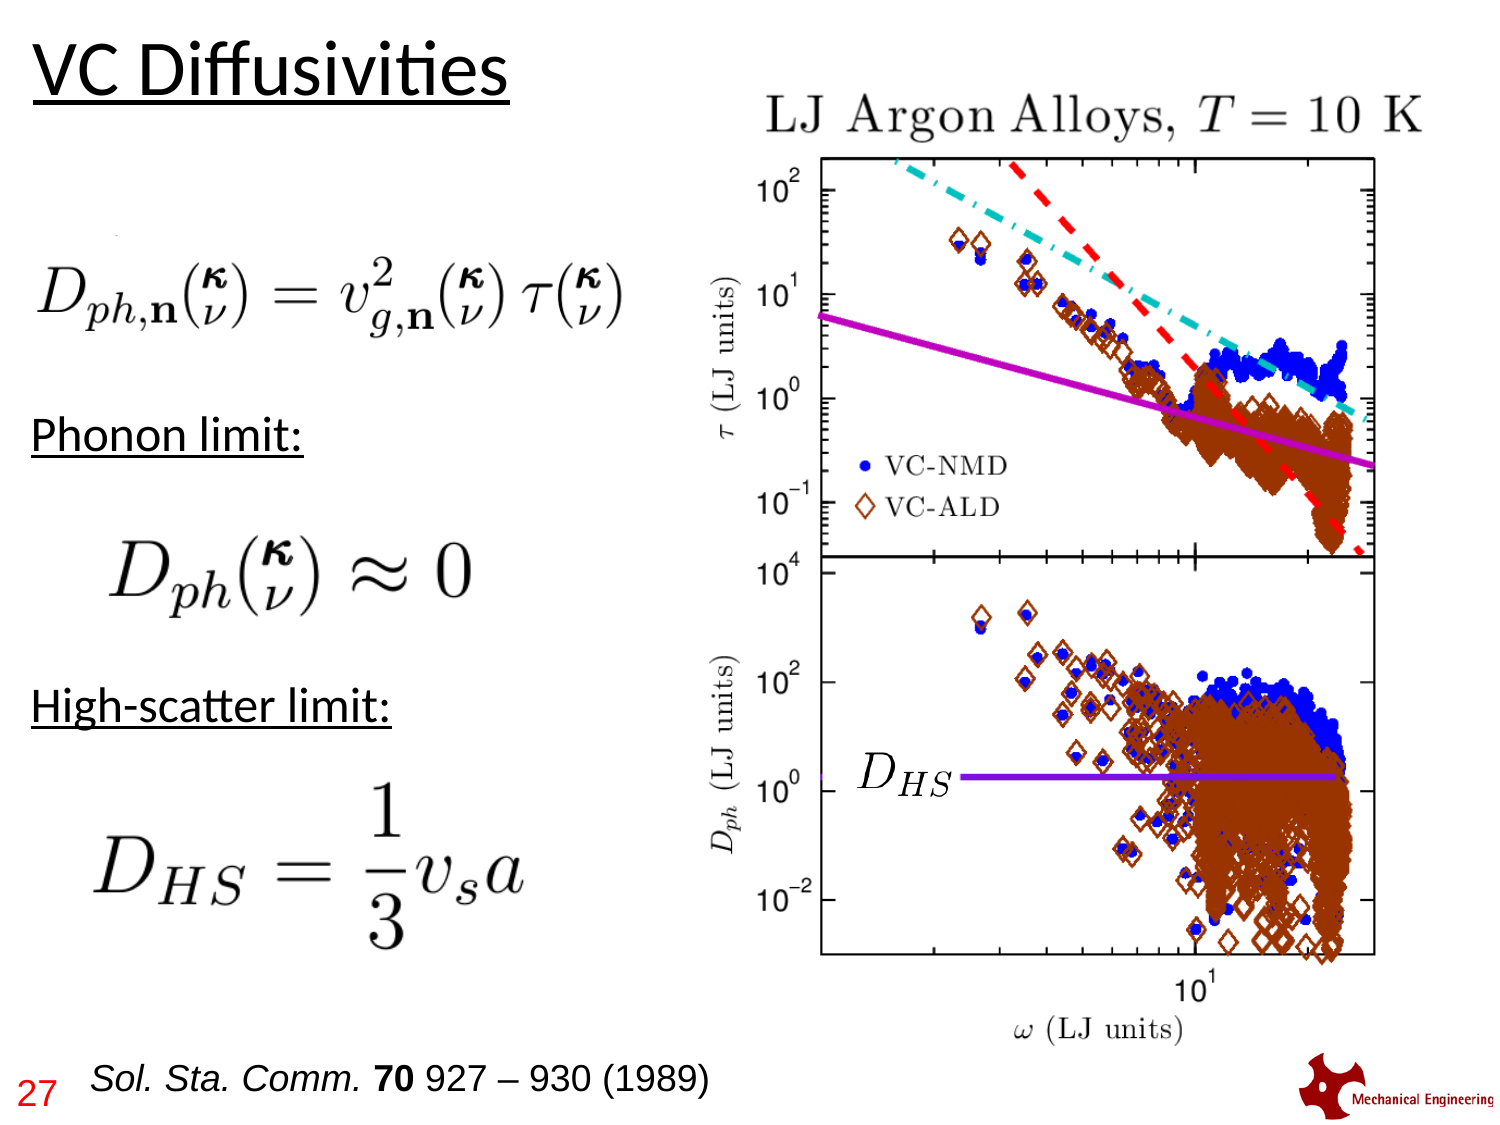

# VC Diffusivities
Phonon limit:
High-scatter limit:
Sol. Sta. Comm. 70 927 – 930 (1989)
VC Unit Cell